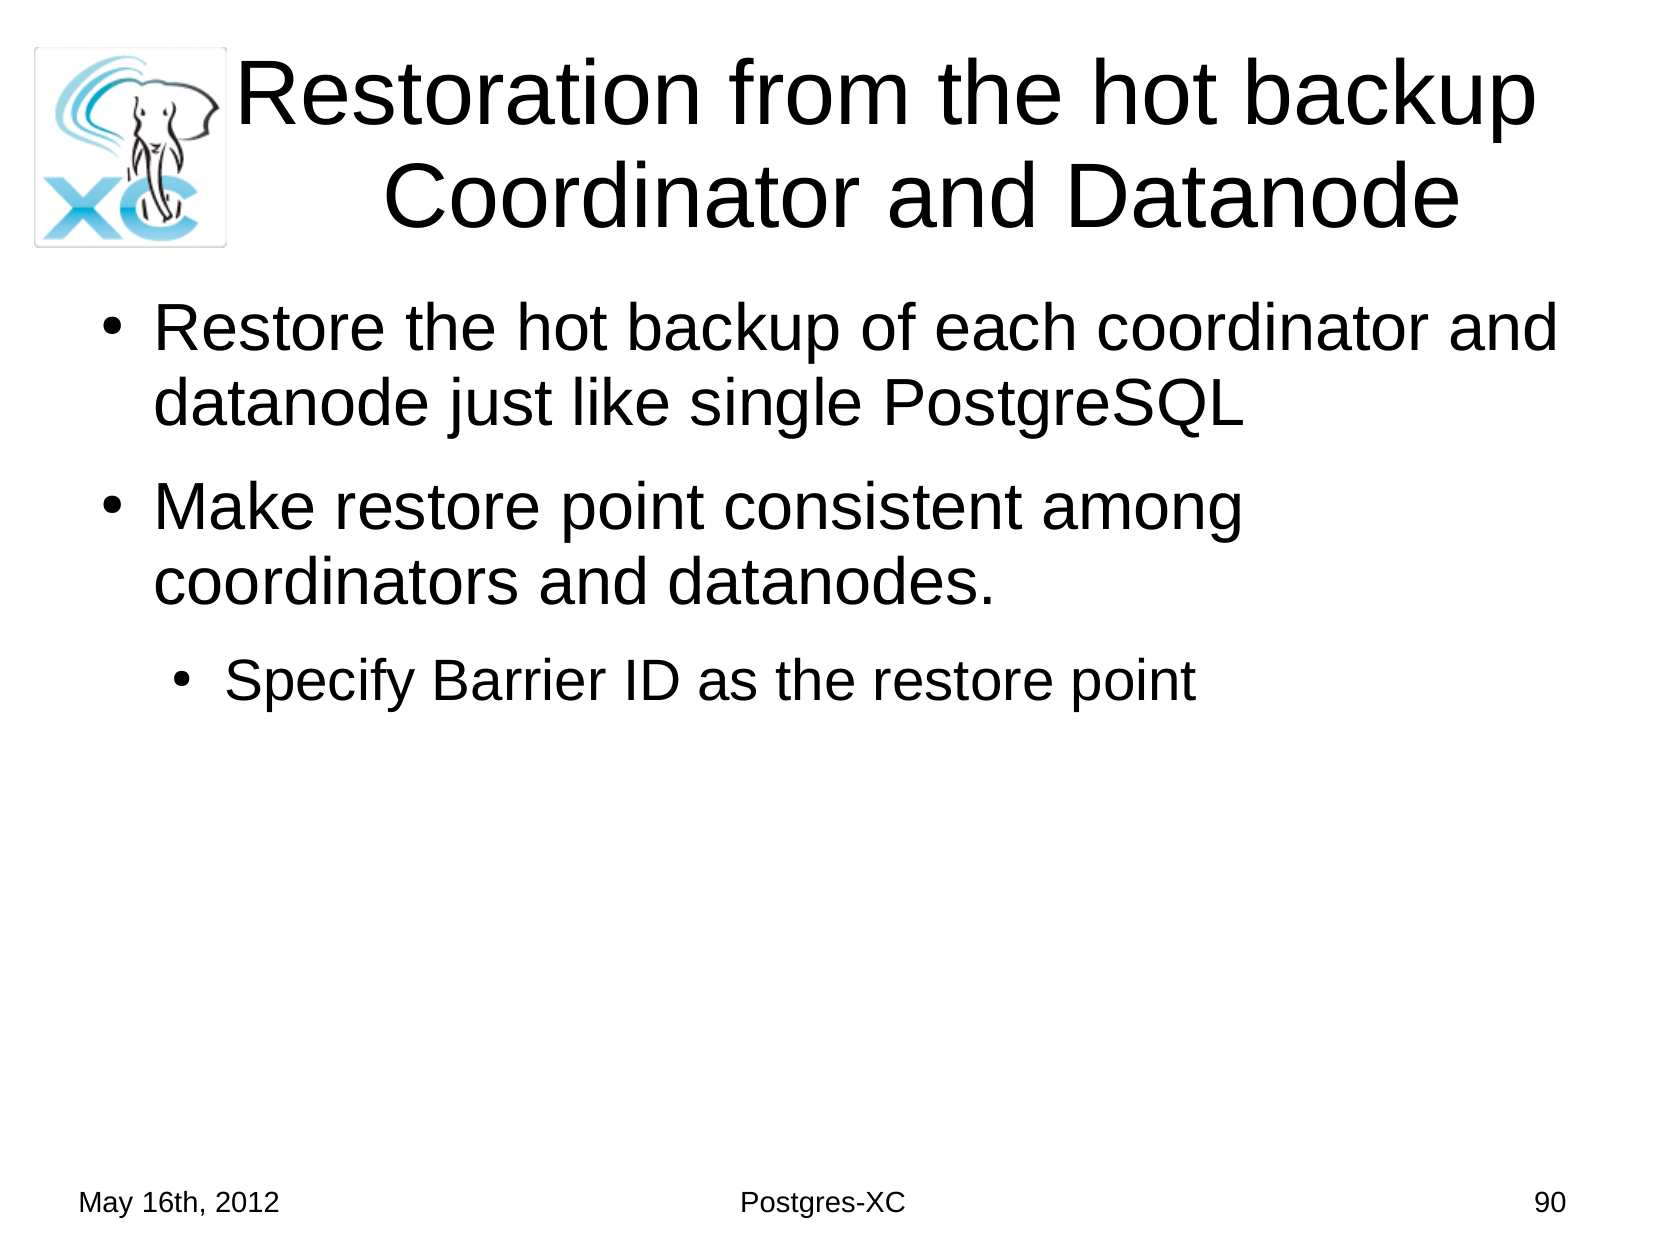

# Restoration from the hot backup Coordinator and Datanode
Restore the hot backup of each coordinator and datanode just like single PostgreSQL
Make restore point consistent among coordinators and datanodes.
Specify Barrier ID as the restore point
90